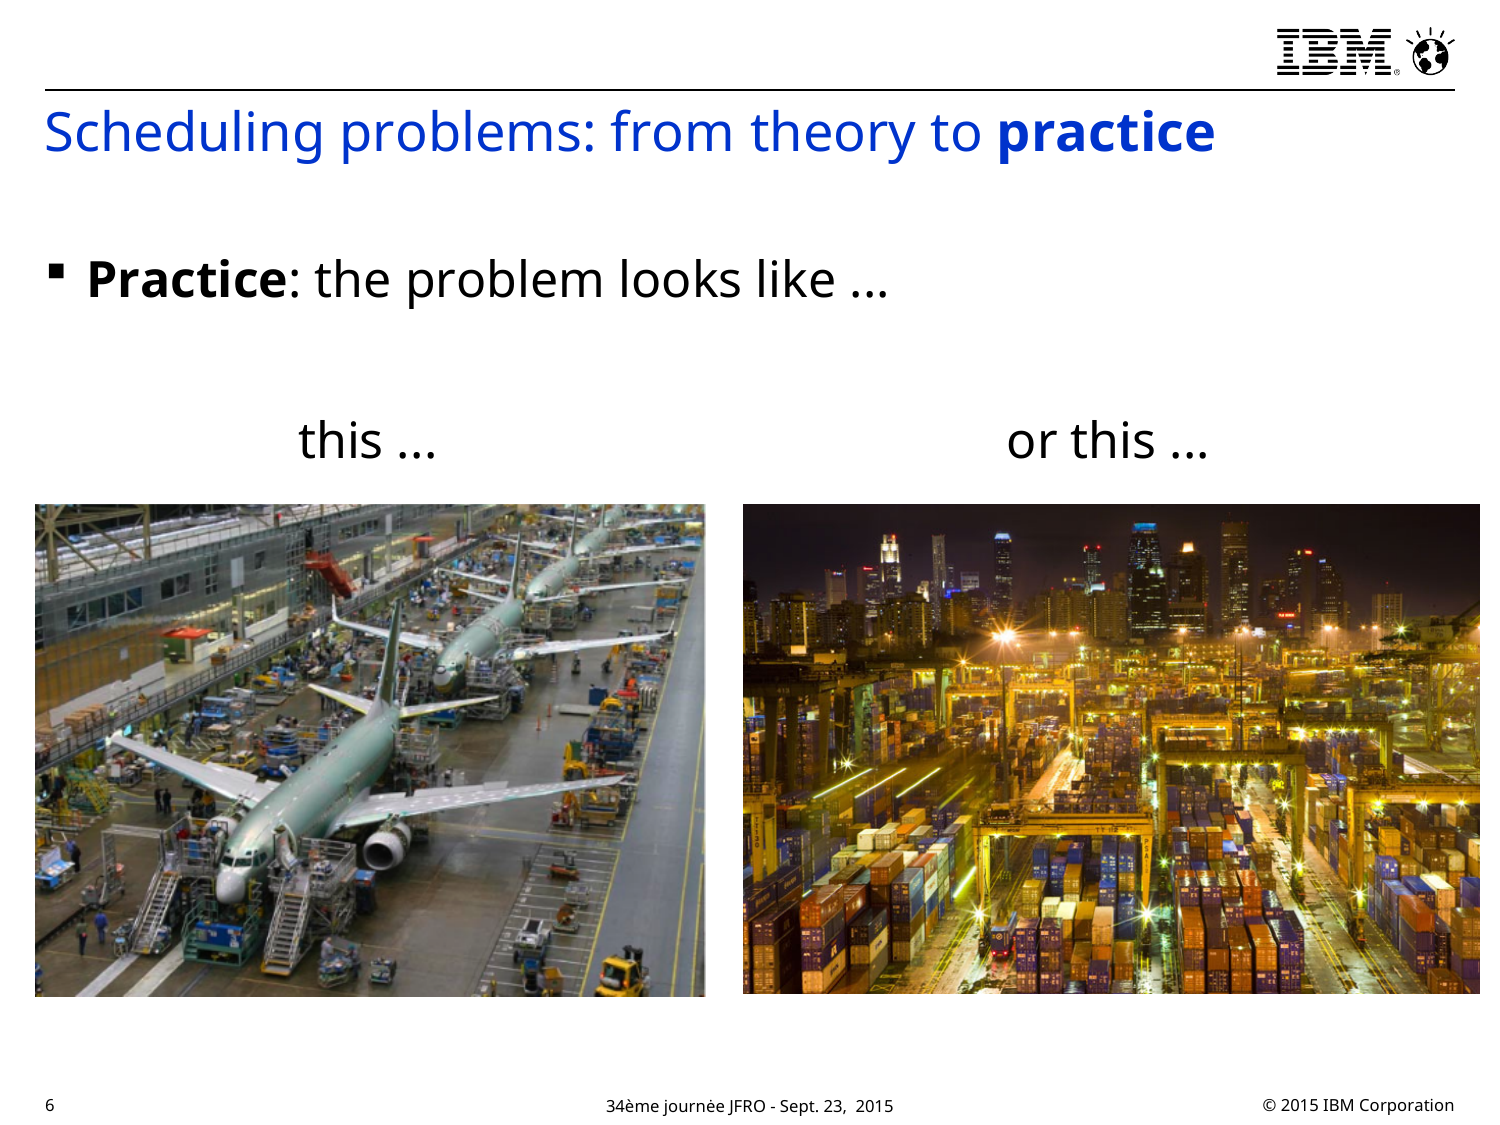

# Scheduling problems: from theory to practice
Practice: the problem looks like ...
this ...
or this ...
6